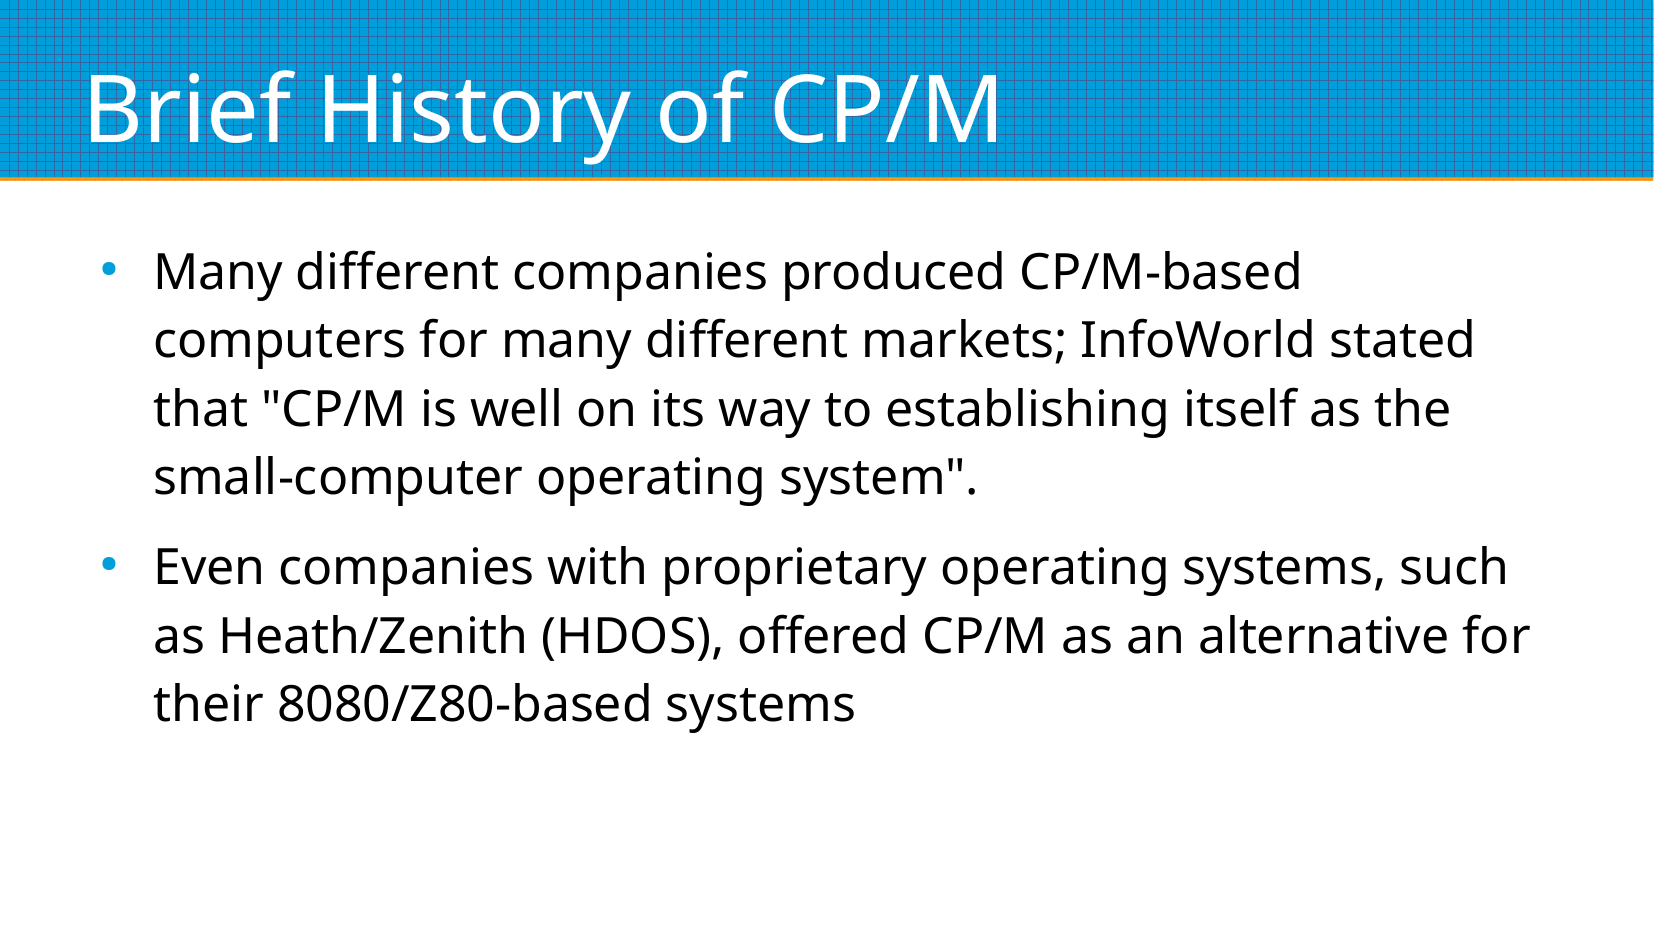

# Brief History of CP/M
Many different companies produced CP/M-based computers for many different markets; InfoWorld stated that "CP/M is well on its way to establishing itself as the small-computer operating system".
Even companies with proprietary operating systems, such as Heath/Zenith (HDOS), offered CP/M as an alternative for their 8080/Z80-based systems